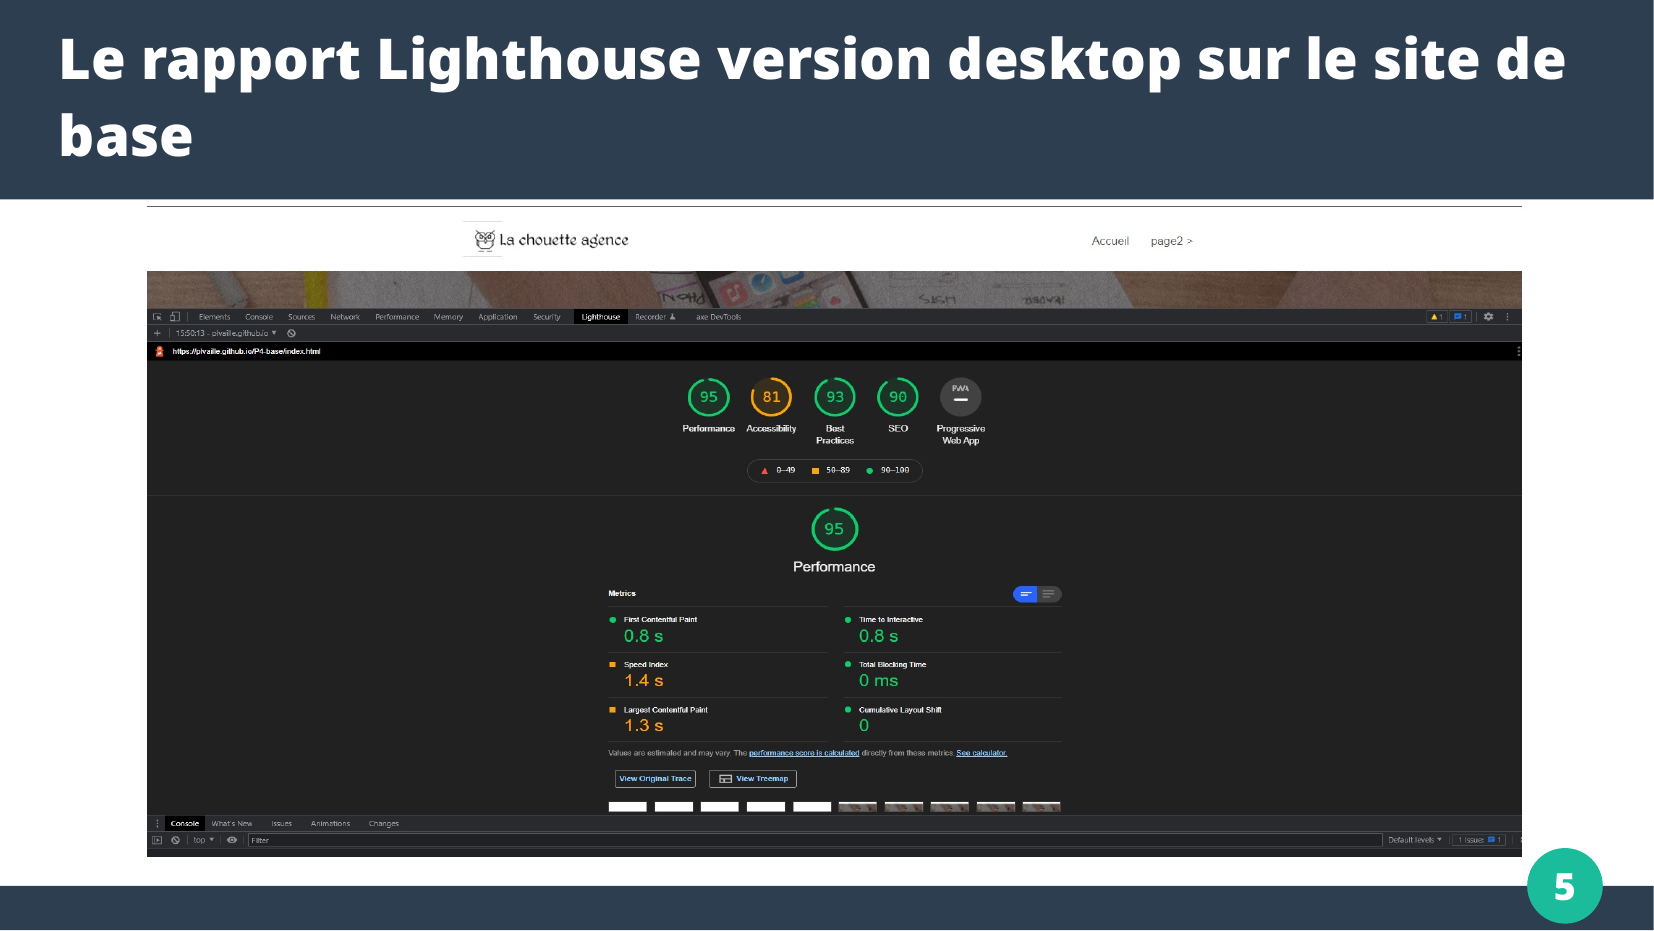

# Le rapport Lighthouse version desktop sur le site de base